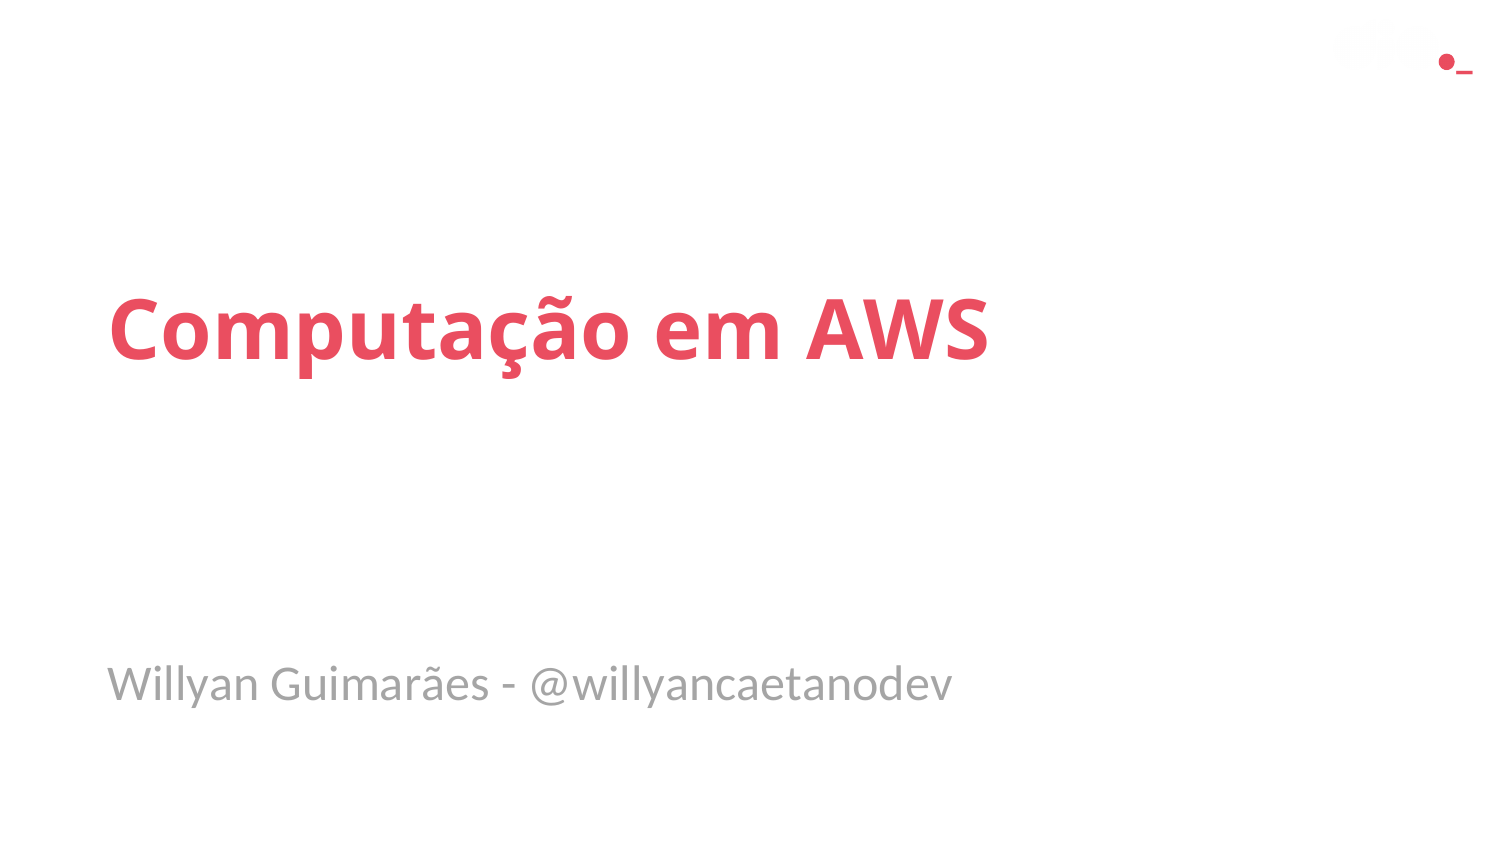

Computação em AWS
Willyan Guimarães - @willyancaetanodev